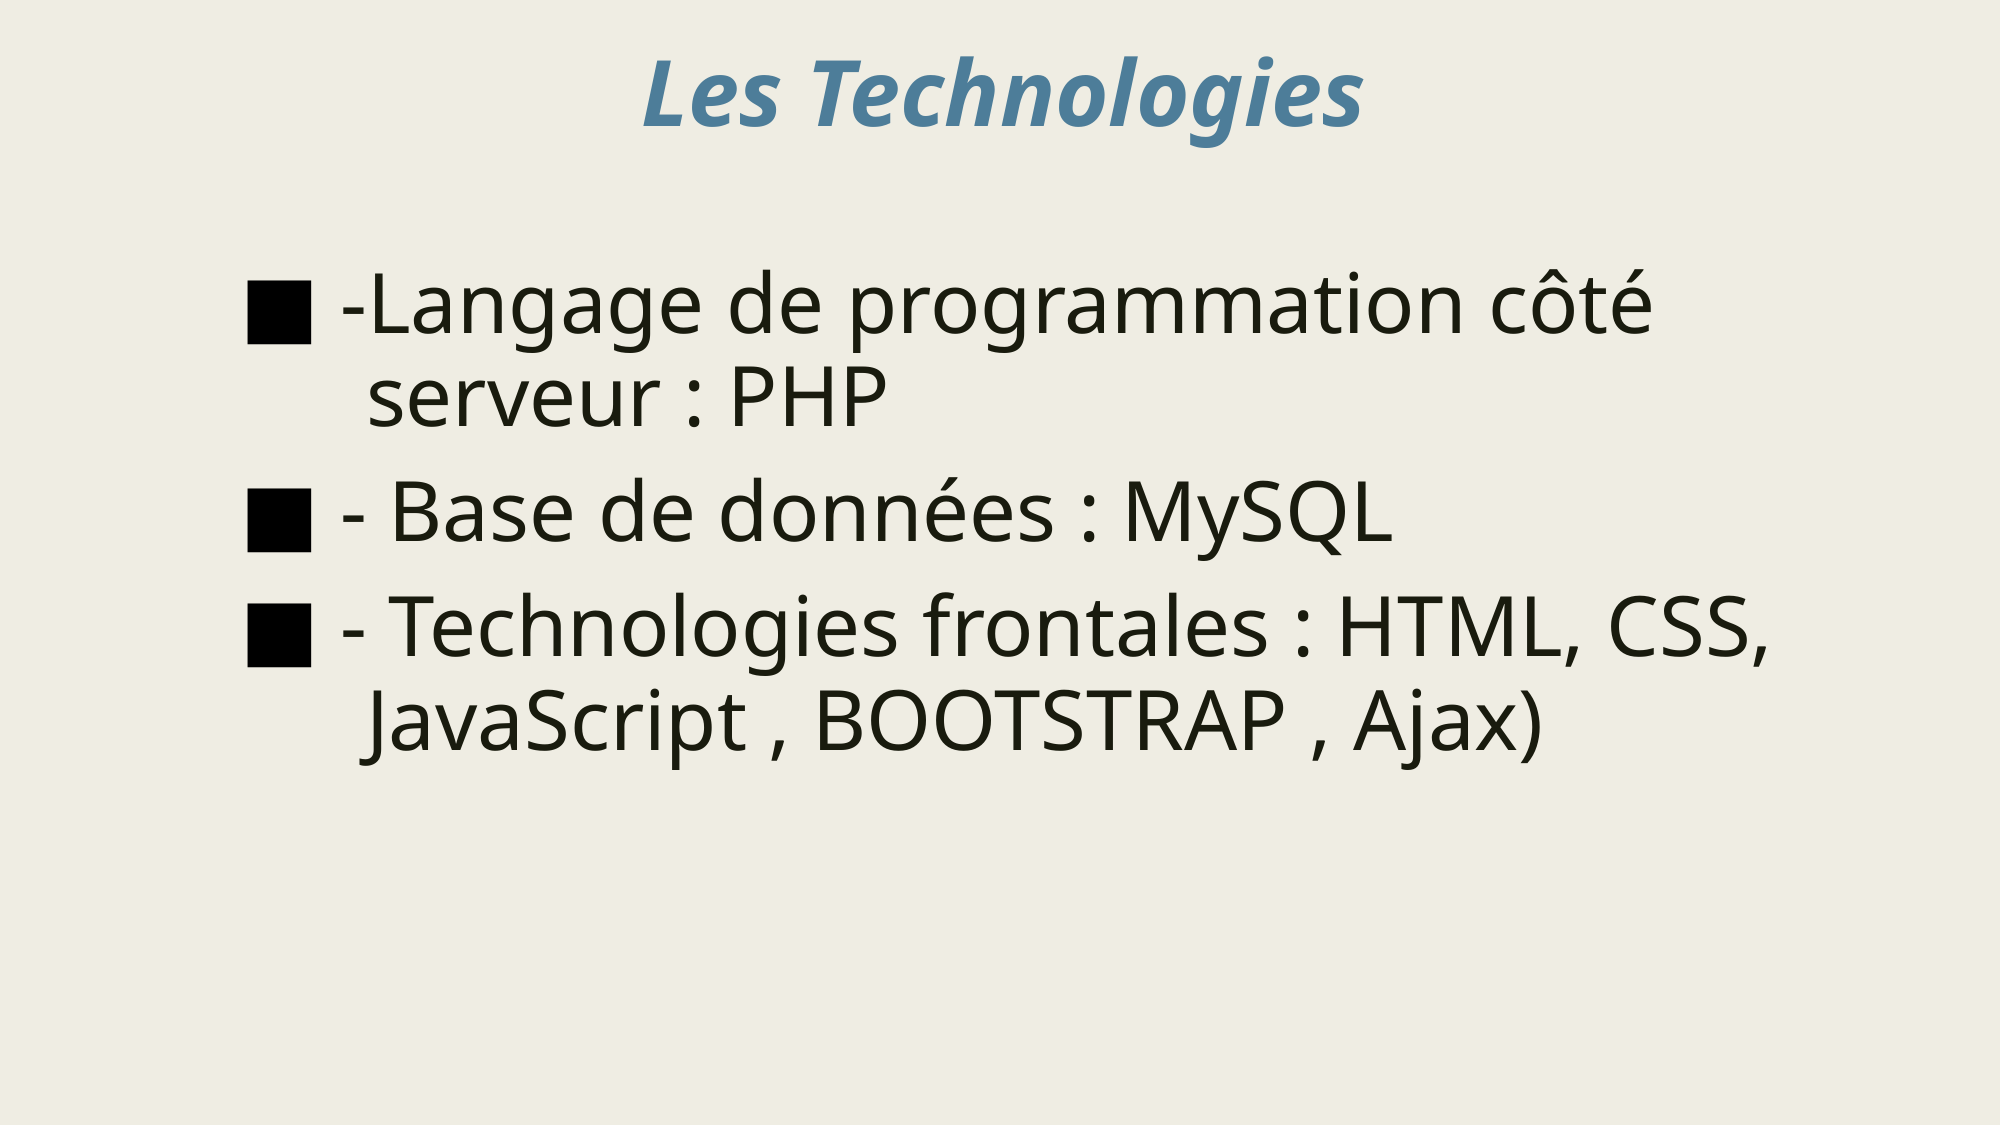

# Les Technologies
 -Langage de programmation côté serveur : PHP
 - Base de données : MySQL
 - Technologies frontales : HTML, CSS, JavaScript , BOOTSTRAP , Ajax)